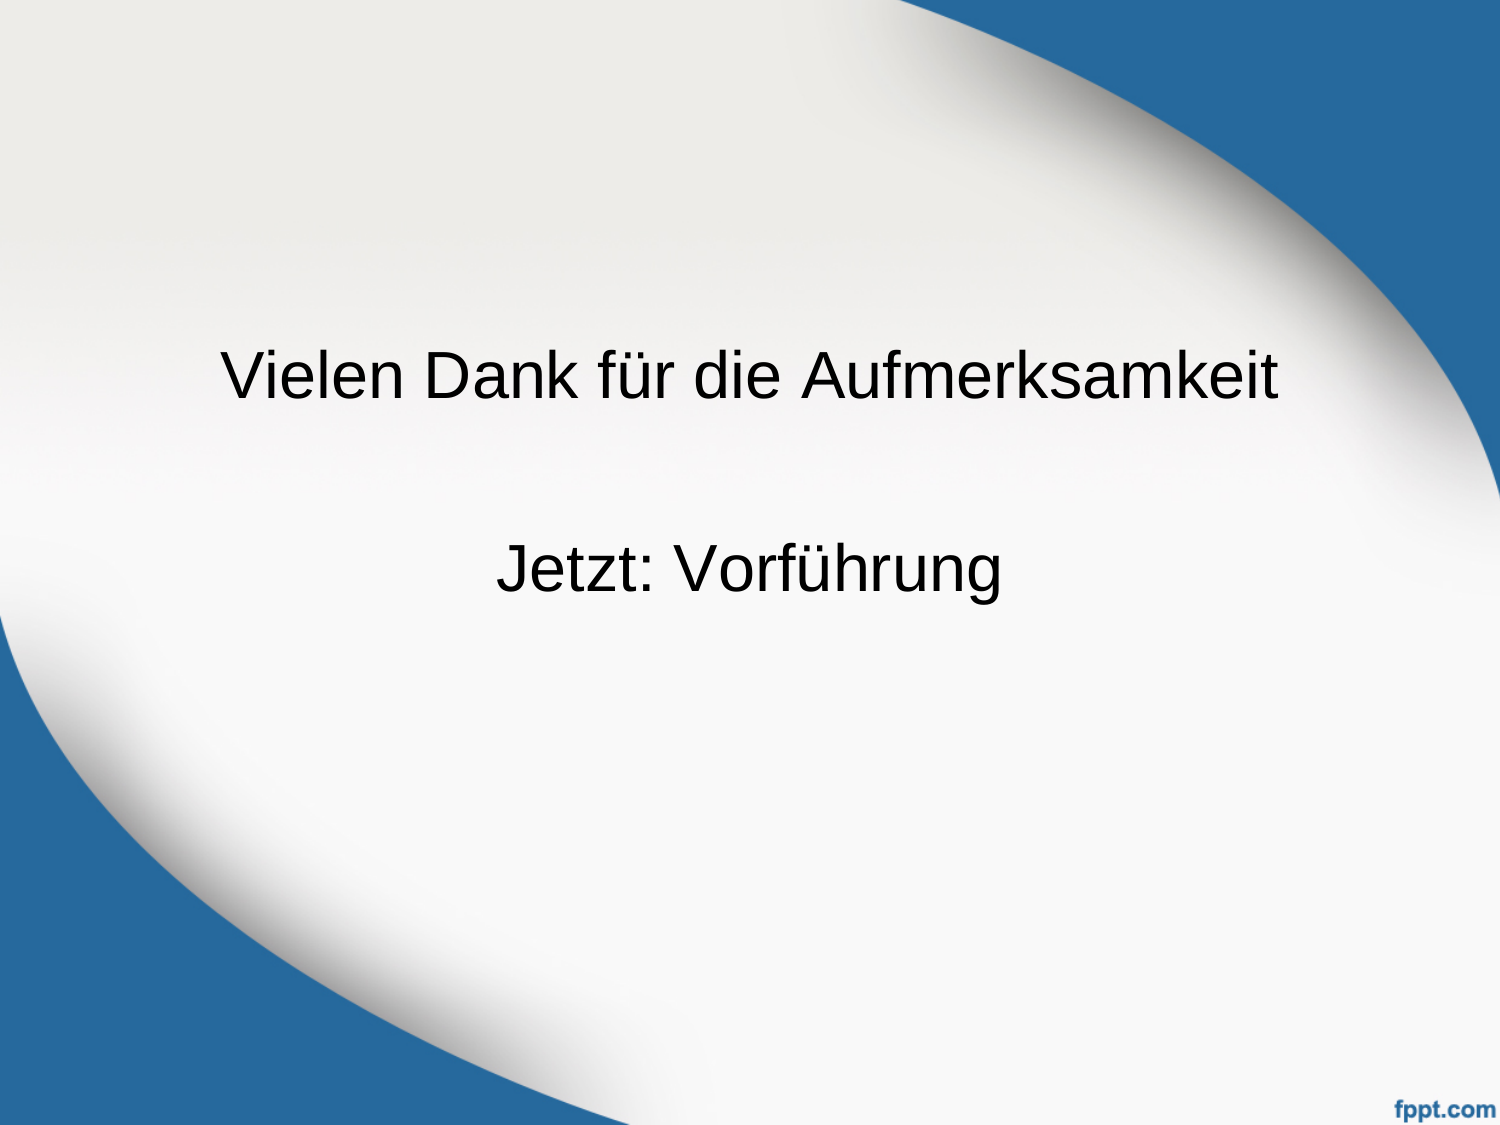

# Vielen Dank für die Aufmerksamkeit
Jetzt: Vorführung